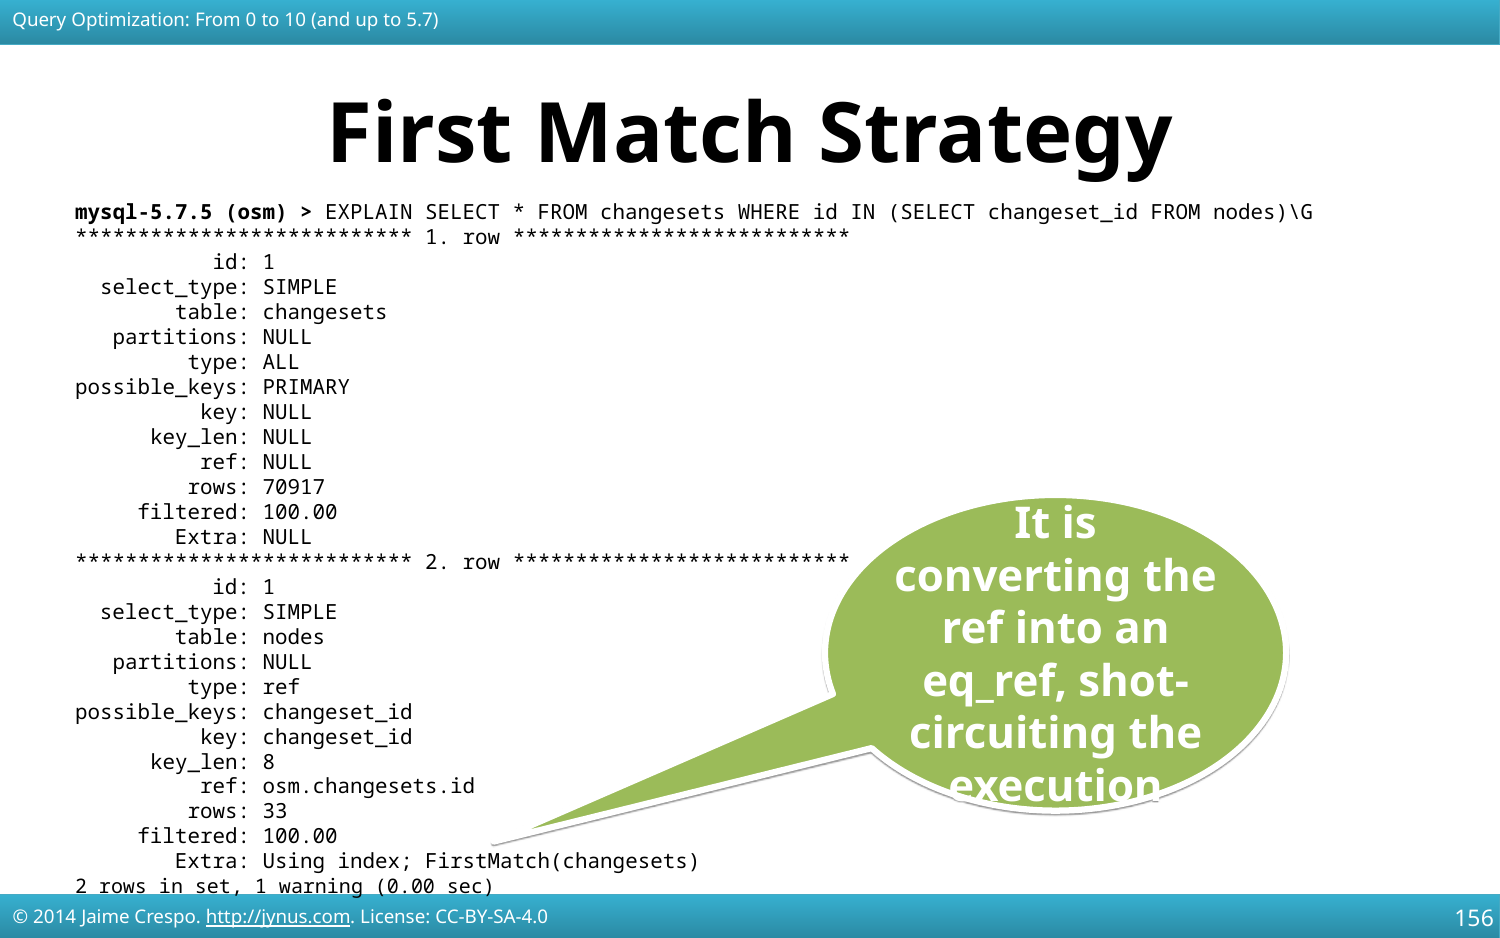

# First Match Strategy
mysql-5.7.5 (osm) > EXPLAIN SELECT * FROM changesets WHERE id IN (SELECT changeset_id FROM nodes)\G
*************************** 1. row ***************************
 id: 1
 select_type: SIMPLE
 table: changesets
 partitions: NULL
 type: ALL
possible_keys: PRIMARY
 key: NULL
 key_len: NULL
 ref: NULL
 rows: 70917
 filtered: 100.00
 Extra: NULL
*************************** 2. row ***************************
 id: 1
 select_type: SIMPLE
 table: nodes
 partitions: NULL
 type: ref
possible_keys: changeset_id
 key: changeset_id
 key_len: 8
 ref: osm.changesets.id
 rows: 33
 filtered: 100.00
 Extra: Using index; FirstMatch(changesets)
2 rows in set, 1 warning (0.00 sec)
It is converting the ref into an eq_ref, shot-circuiting the execution